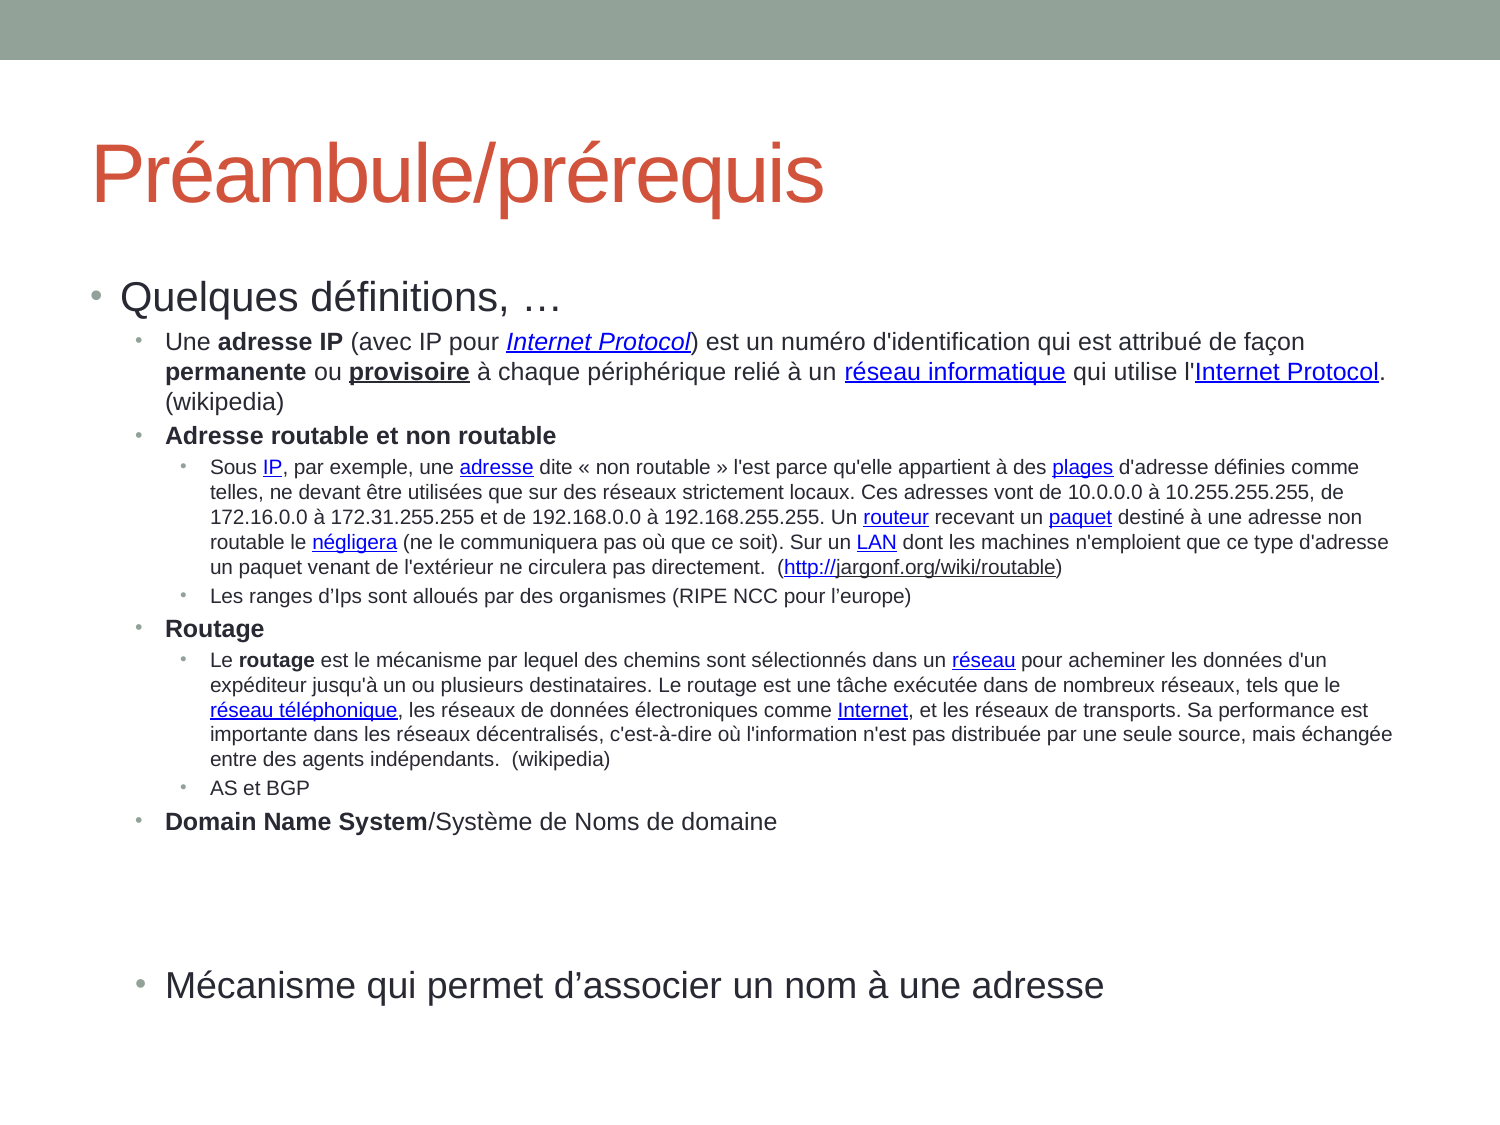

# Préambule/prérequis
Quelques définitions, …
Une adresse IP (avec IP pour Internet Protocol) est un numéro d'identification qui est attribué de façon permanente ou provisoire à chaque périphérique relié à un réseau informatique qui utilise l'Internet Protocol. (wikipedia)
Adresse routable et non routable
Sous IP, par exemple, une adresse dite « non routable » l'est parce qu'elle appartient à des plages d'adresse définies comme telles, ne devant être utilisées que sur des réseaux strictement locaux. Ces adresses vont de 10.0.0.0 à 10.255.255.255, de 172.16.0.0 à 172.31.255.255 et de 192.168.0.0 à 192.168.255.255. Un routeur recevant un paquet destiné à une adresse non routable le négligera (ne le communiquera pas où que ce soit). Sur un LAN dont les machines n'emploient que ce type d'adresse un paquet venant de l'extérieur ne circulera pas directement. (http://jargonf.org/wiki/routable)
Les ranges d’Ips sont alloués par des organismes (RIPE NCC pour l’europe)
Routage
Le routage est le mécanisme par lequel des chemins sont sélectionnés dans un réseau pour acheminer les données d'un expéditeur jusqu'à un ou plusieurs destinataires. Le routage est une tâche exécutée dans de nombreux réseaux, tels que le réseau téléphonique, les réseaux de données électroniques comme Internet, et les réseaux de transports. Sa performance est importante dans les réseaux décentralisés, c'est-à-dire où l'information n'est pas distribuée par une seule source, mais échangée entre des agents indépendants. (wikipedia)
AS et BGP
Domain Name System/Système de Noms de domaine
Mécanisme qui permet d’associer un nom à une adresse